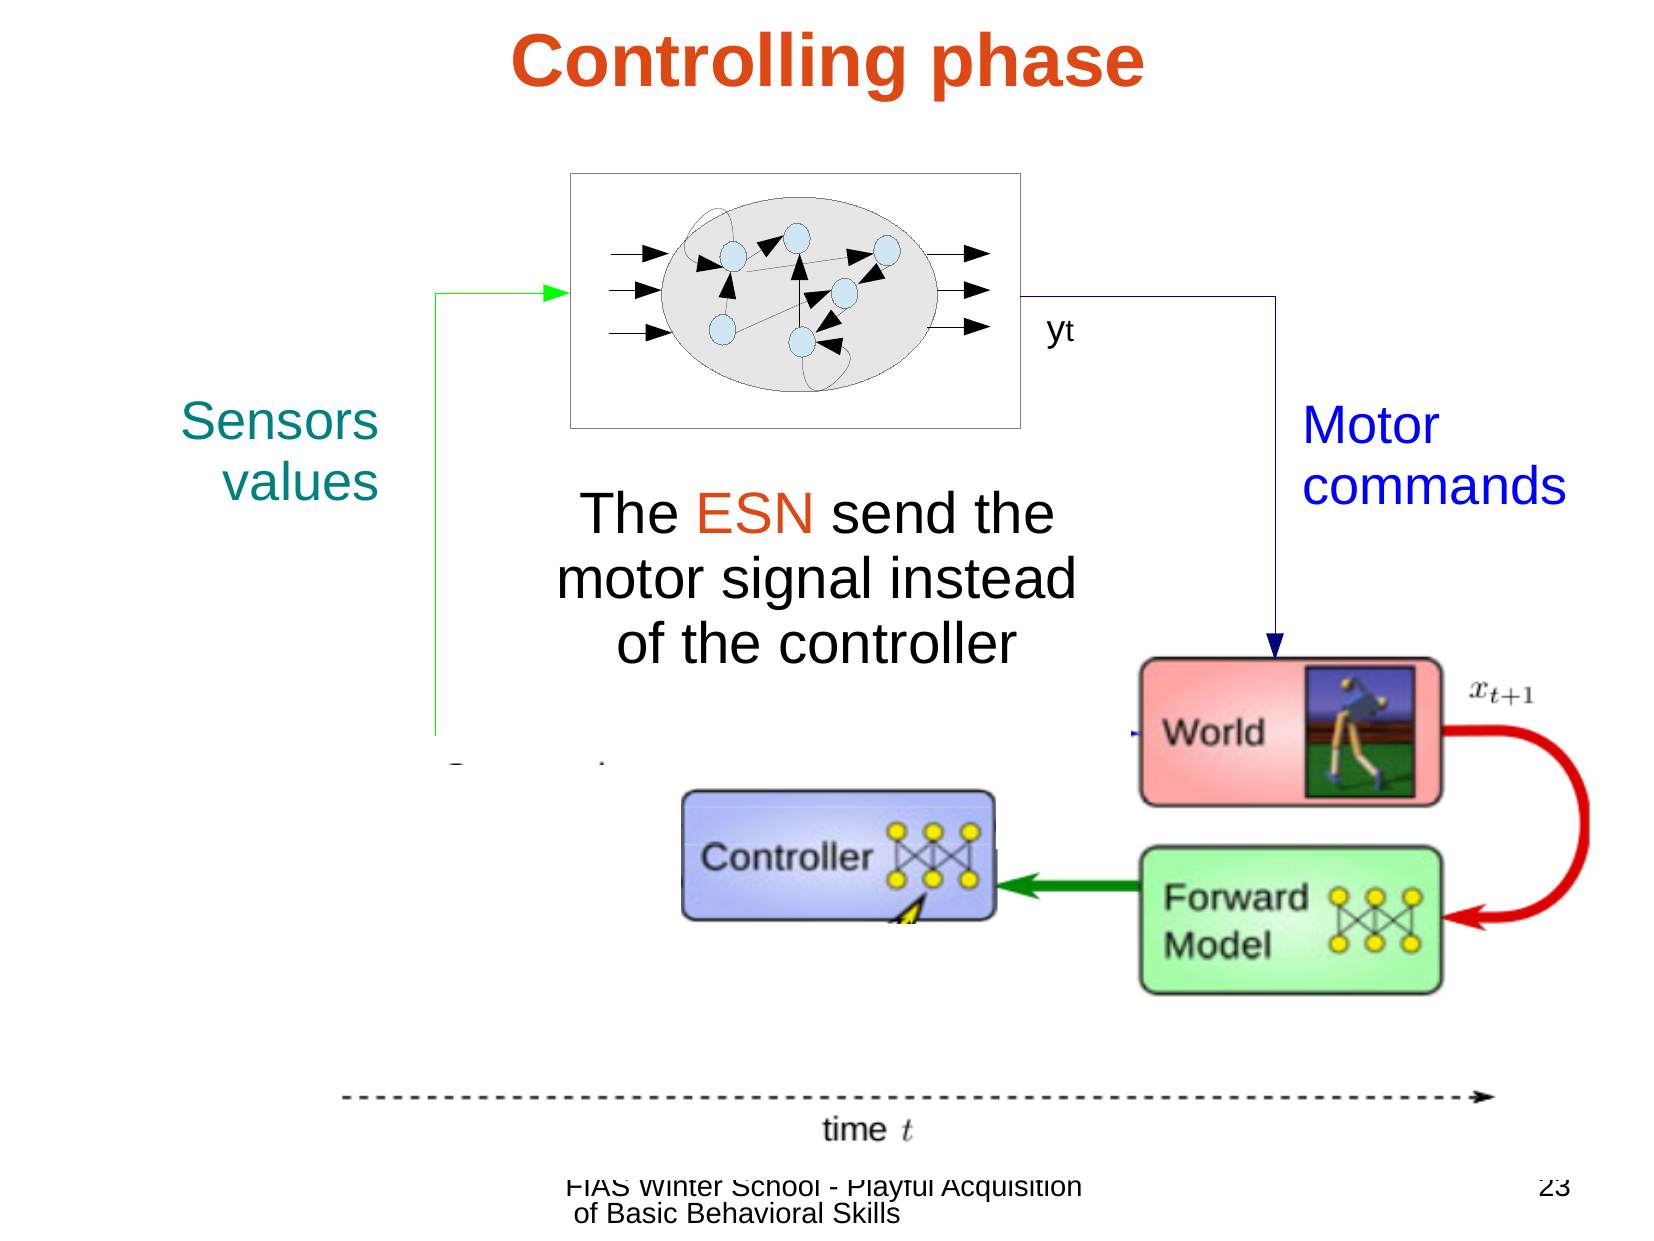

Controlling phase
yt
Sensors values
Motor commands
The ESN send the motor signal instead of the controller
FIAS Winter School - Playful Acquisition of Basic Behavioral Skills
23